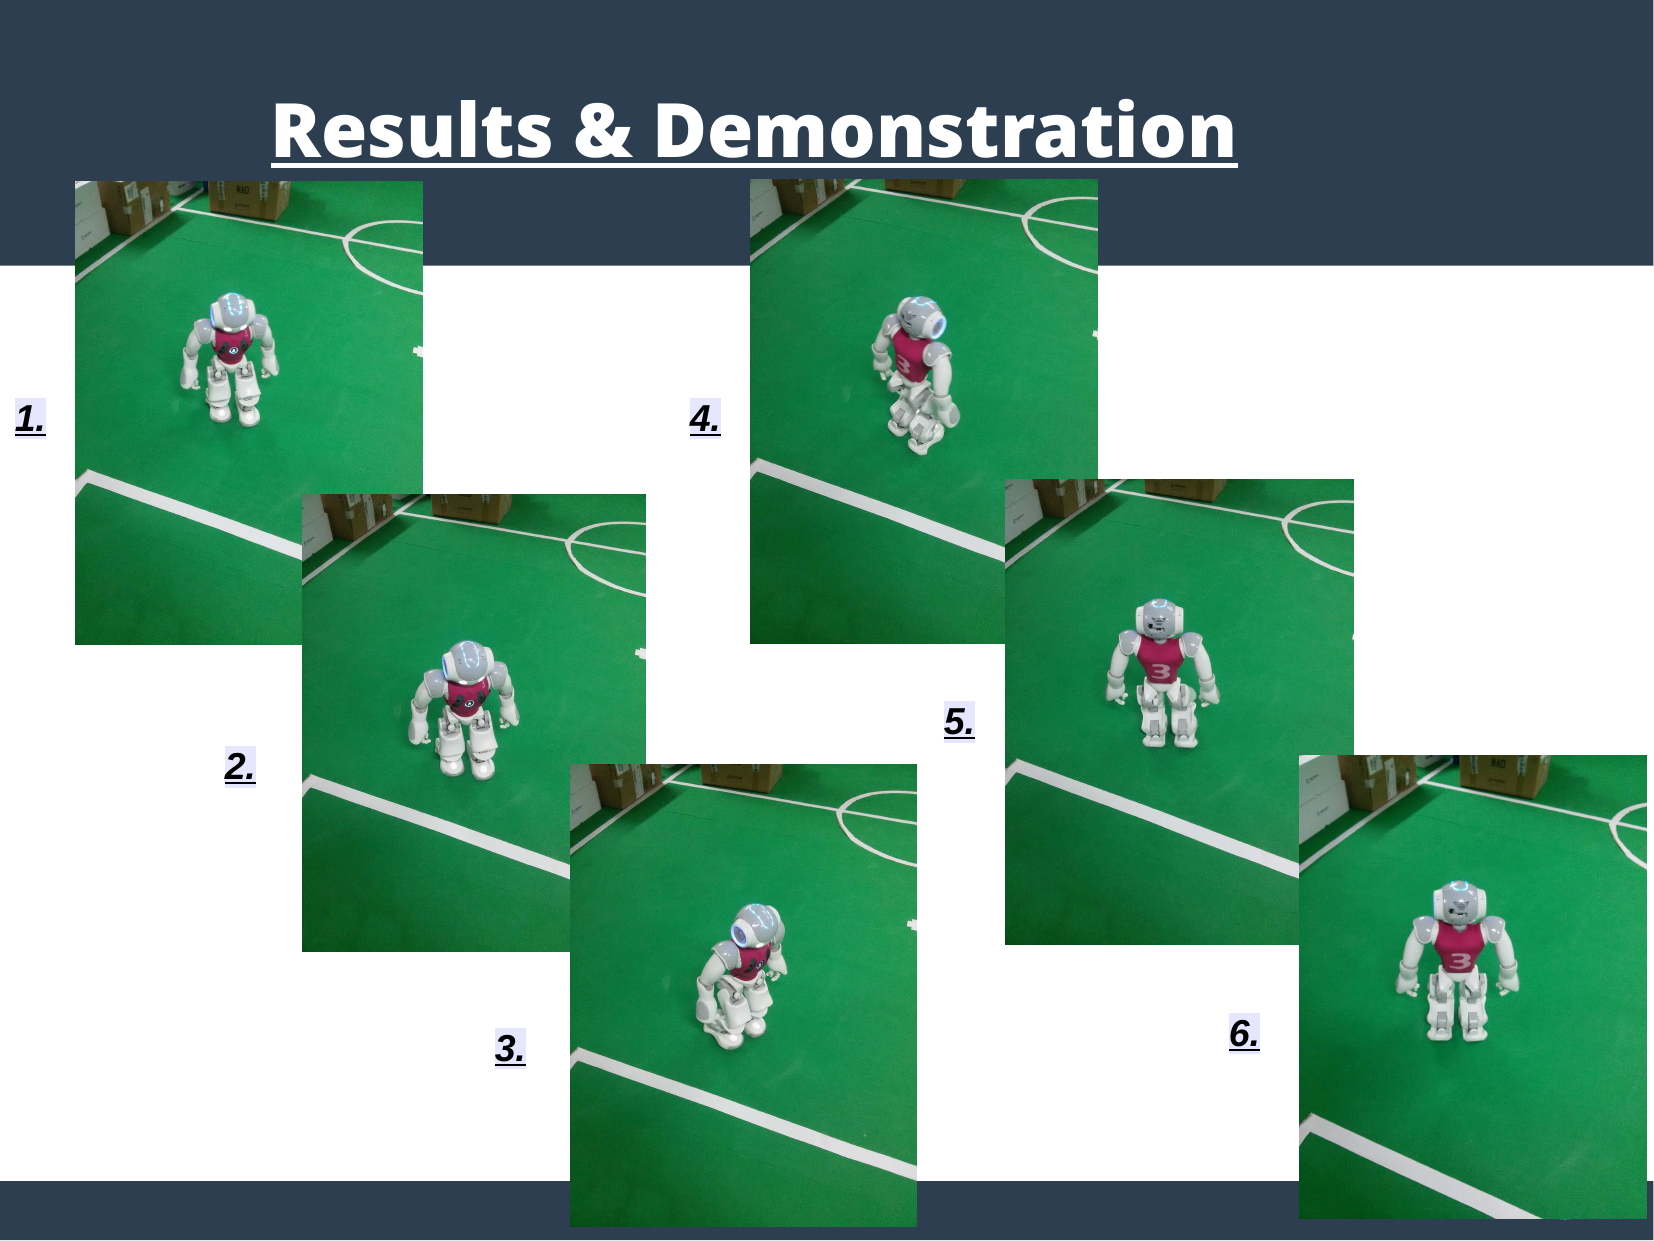

# Results & Demonstration
1.
4.
5.
2.
6.
3.